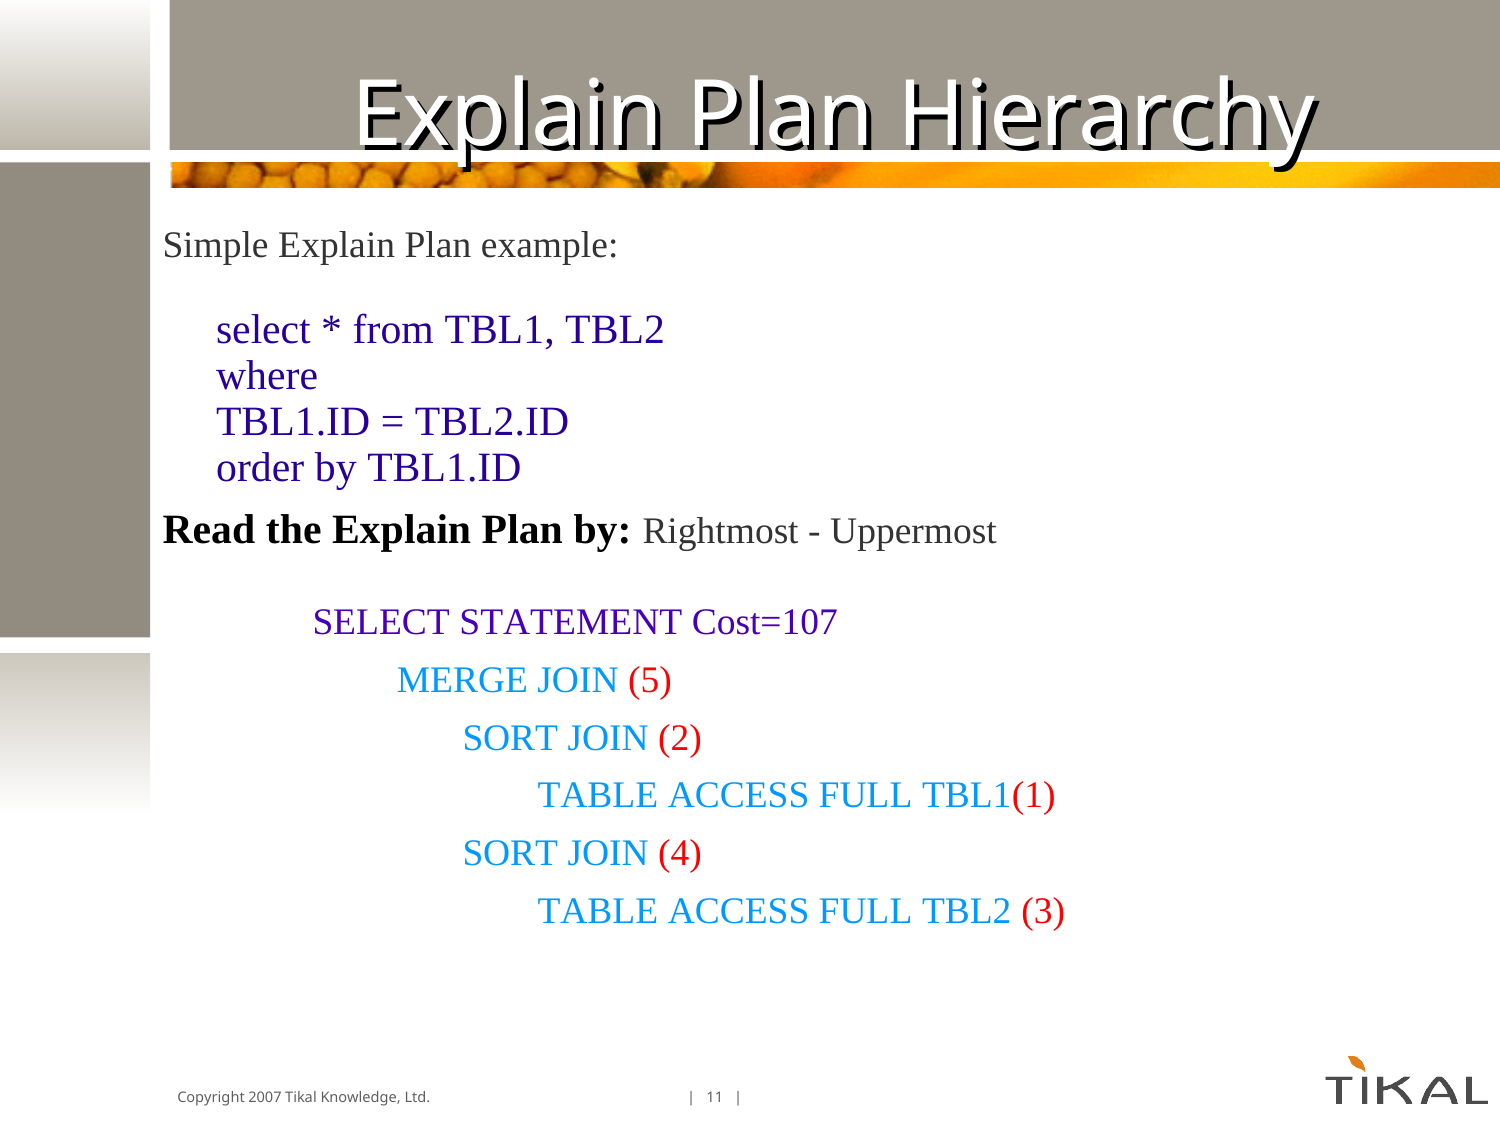

# Explain Plan Hierarchy
Simple Explain Plan example:
select * from TBL1, TBL2
where
TBL1.ID = TBL2.ID
order by TBL1.ID
Read the Explain Plan by: Rightmost - Uppermost
SELECT STATEMENT Cost=107
 			 MERGE JOIN (5)
 				SORT JOIN (2)
 					TABLE ACCESS FULL TBL1(1)
 				SORT JOIN (4)
 					TABLE ACCESS FULL TBL2 (3)